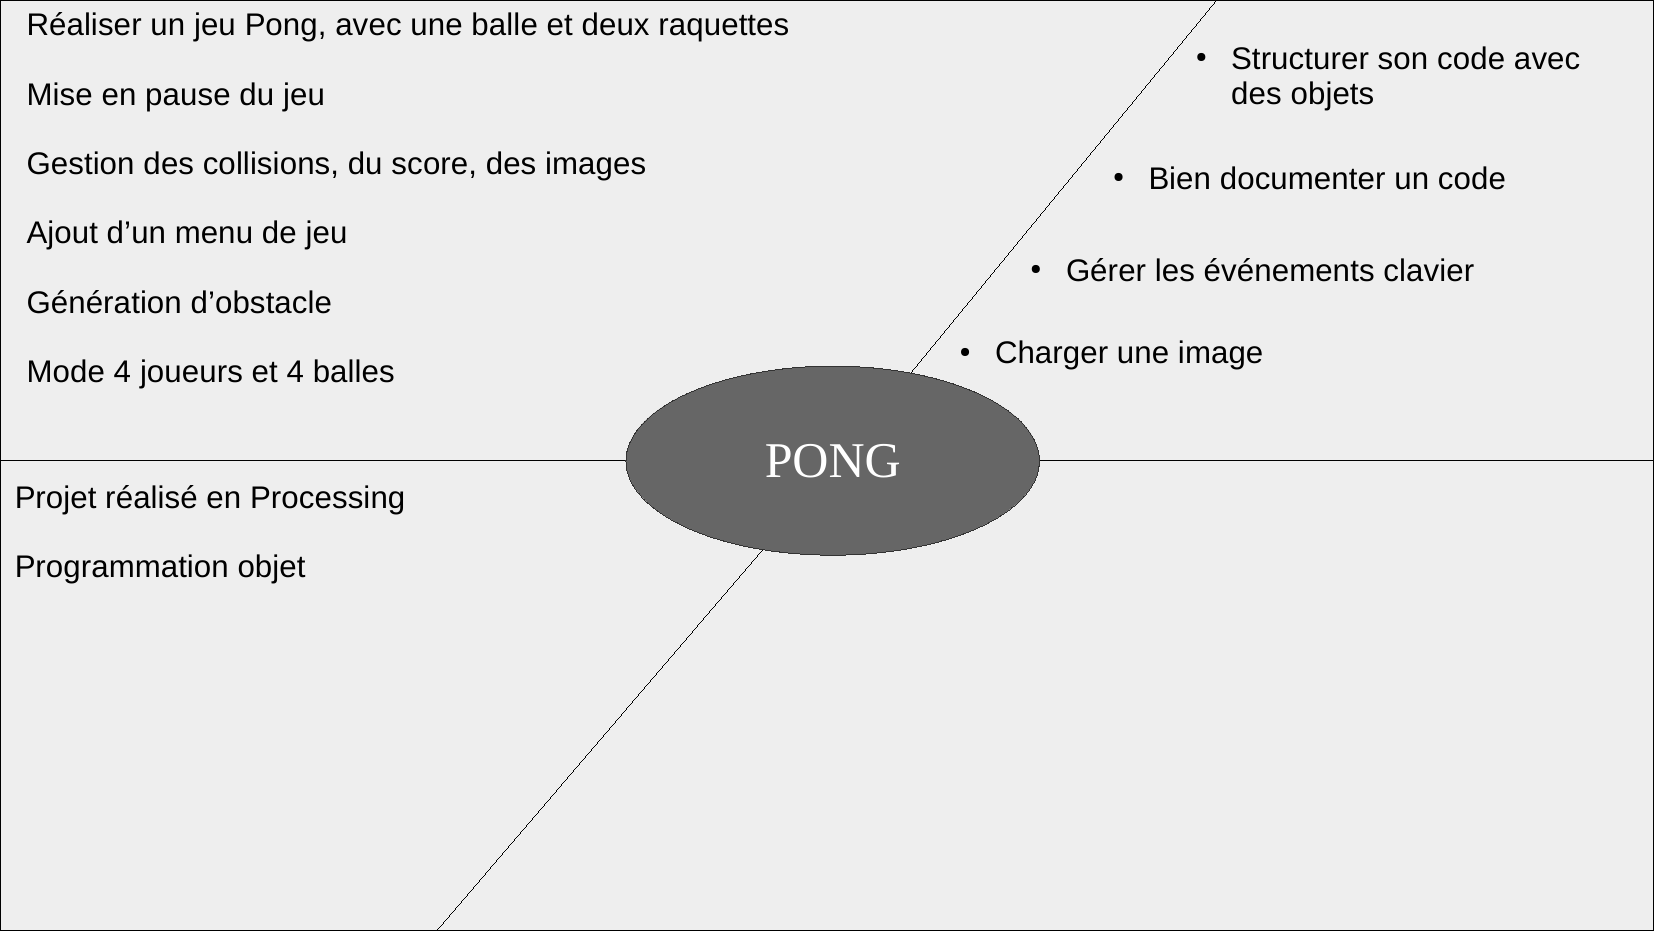

Réaliser un jeu Pong, avec une balle et deux raquettes
Mise en pause du jeu
Gestion des collisions, du score, des images
Ajout d’un menu de jeu
Génération d’obstacle
Mode 4 joueurs et 4 balles
Structurer son code avec des objets
Bien documenter un code
Gérer les événements clavier
Charger une image
Projet réalisé en Processing
Programmation objet